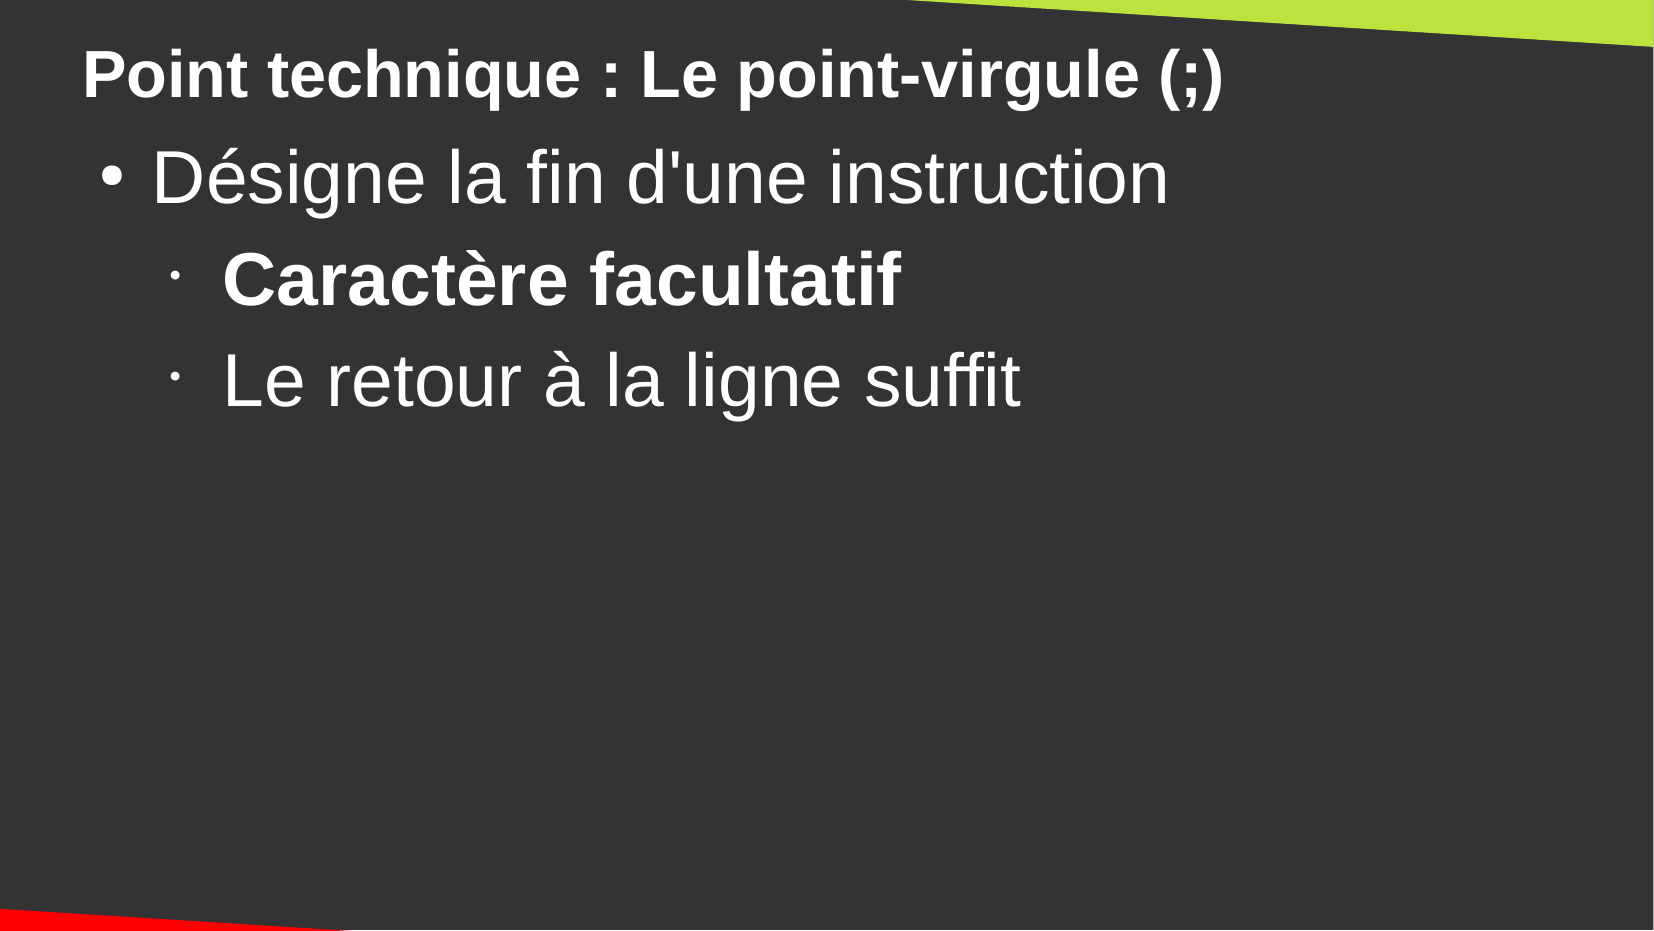

# Point technique : Le point-virgule (;)
Désigne la fin d'une instruction
Caractère facultatif
Le retour à la ligne suffit